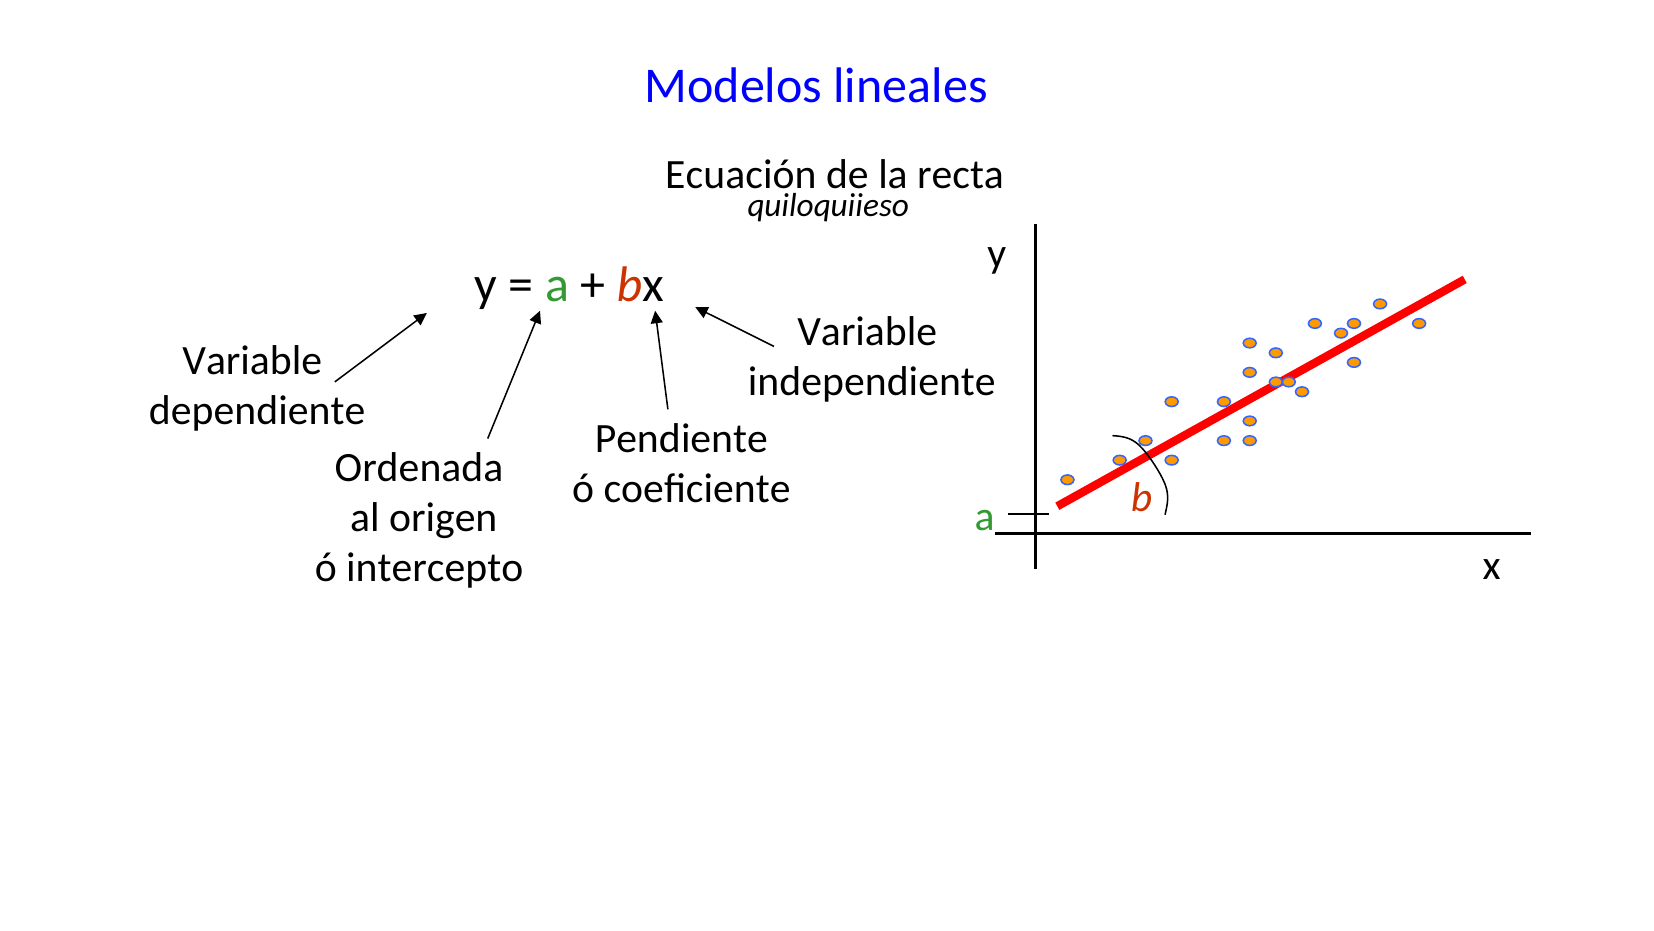

Modelos lineales
Ecuación de la recta
quiloquiieso
y
y = a + bx
Variable
 independiente
Variable
 dependiente
Pendiente
ó coeficiente
Ordenada
 al origen
ó intercepto
b
a
x